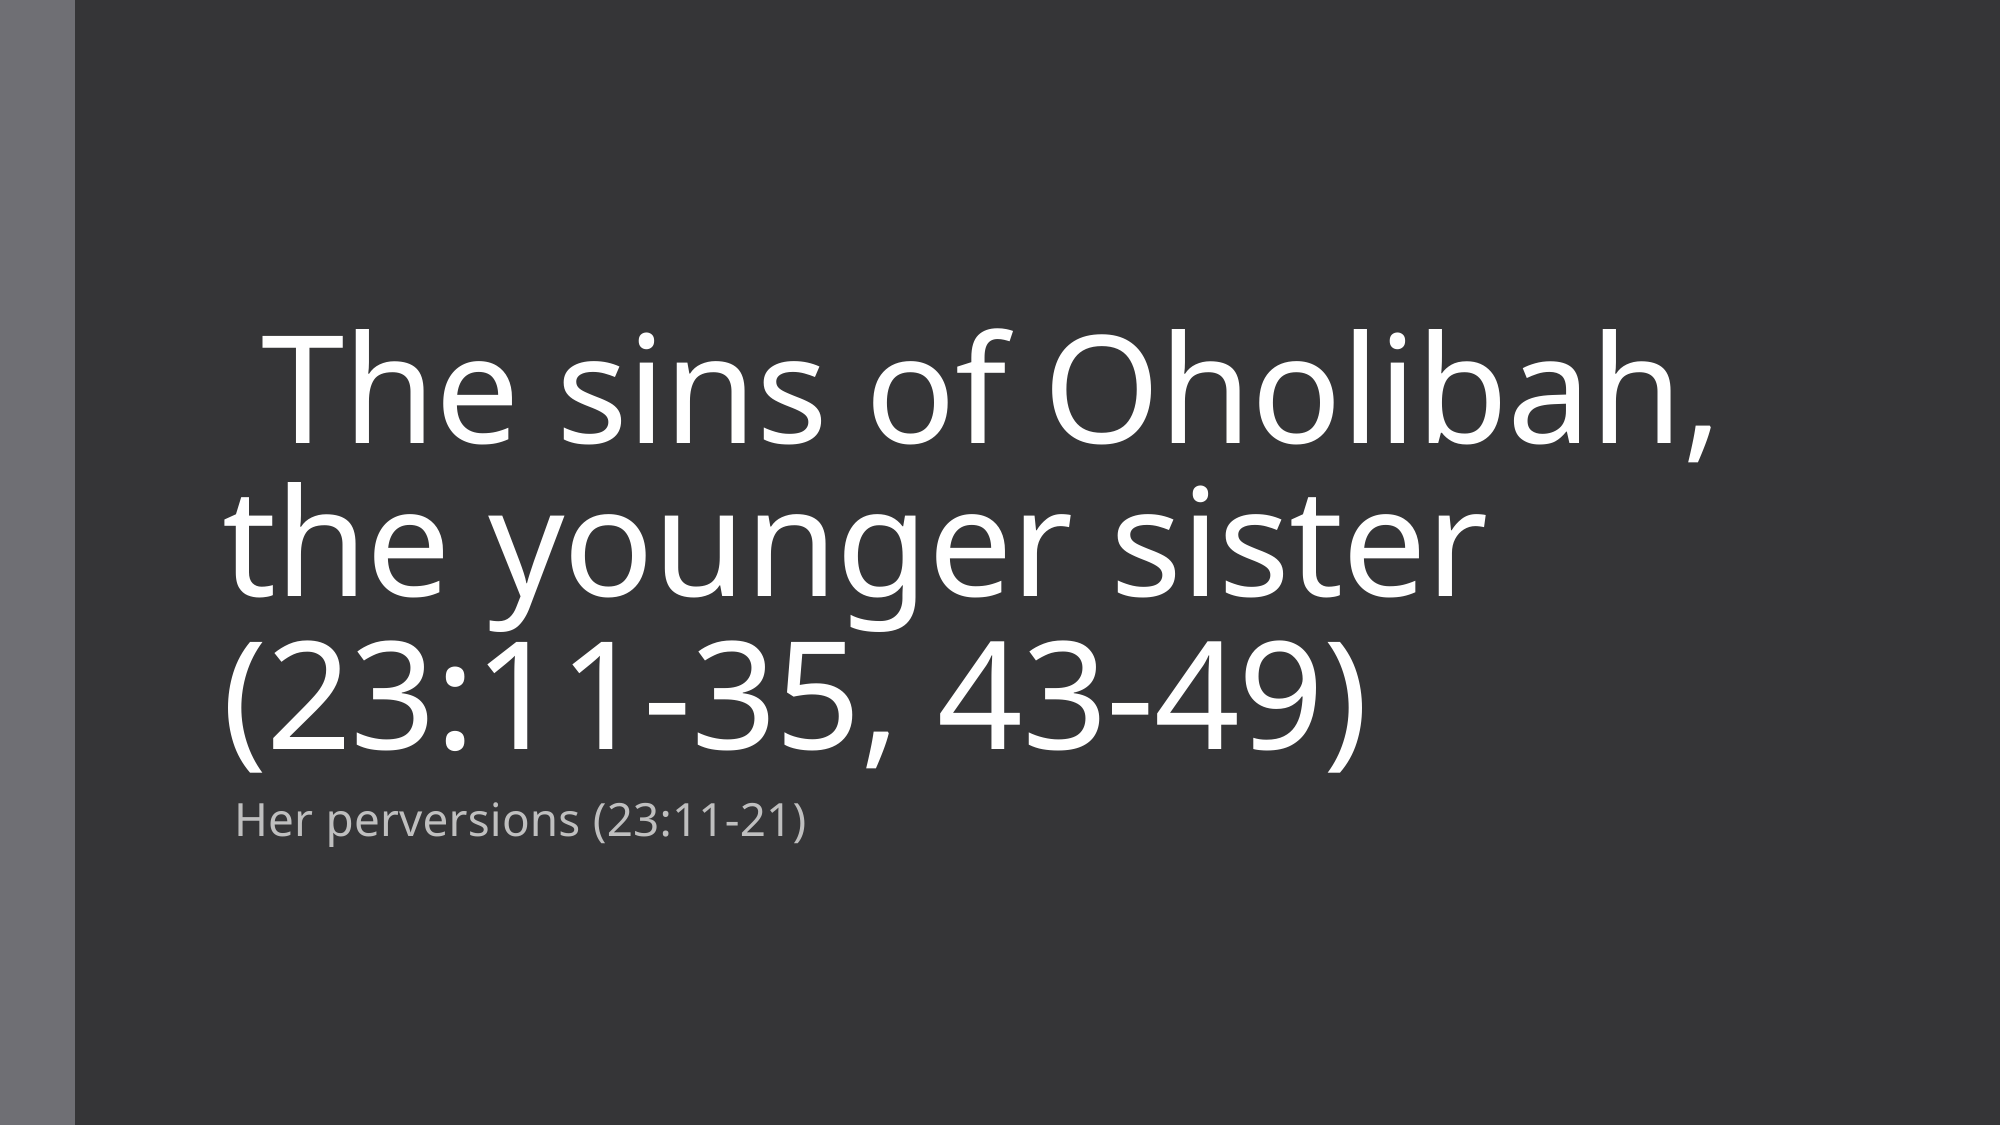

# The sins of Oholibah, the younger sister (23:11-35, 43-49)
 Her perversions (23:11-21)